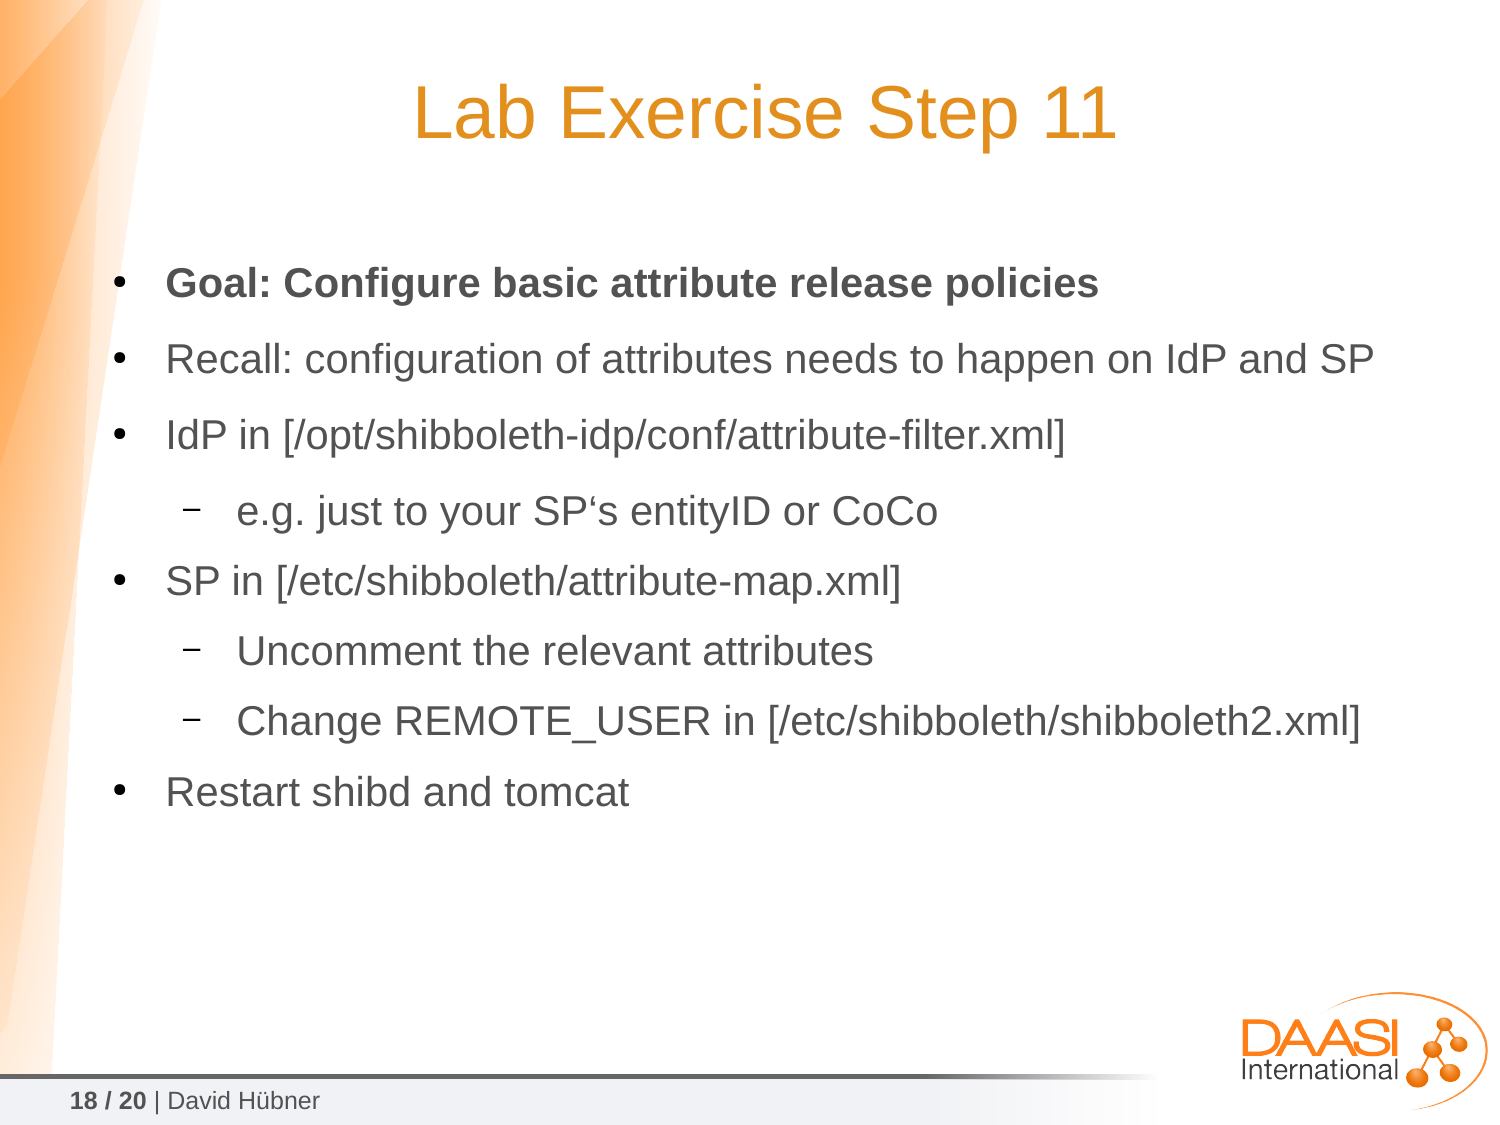

# Lab Exercise Step 11
Goal: Configure basic attribute release policies
Recall: configuration of attributes needs to happen on IdP and SP
IdP in [/opt/shibboleth-idp/conf/attribute-filter.xml]
e.g. just to your SP‘s entityID or CoCo
SP in [/etc/shibboleth/attribute-map.xml]
Uncomment the relevant attributes
Change REMOTE_USER in [/etc/shibboleth/shibboleth2.xml]
Restart shibd and tomcat